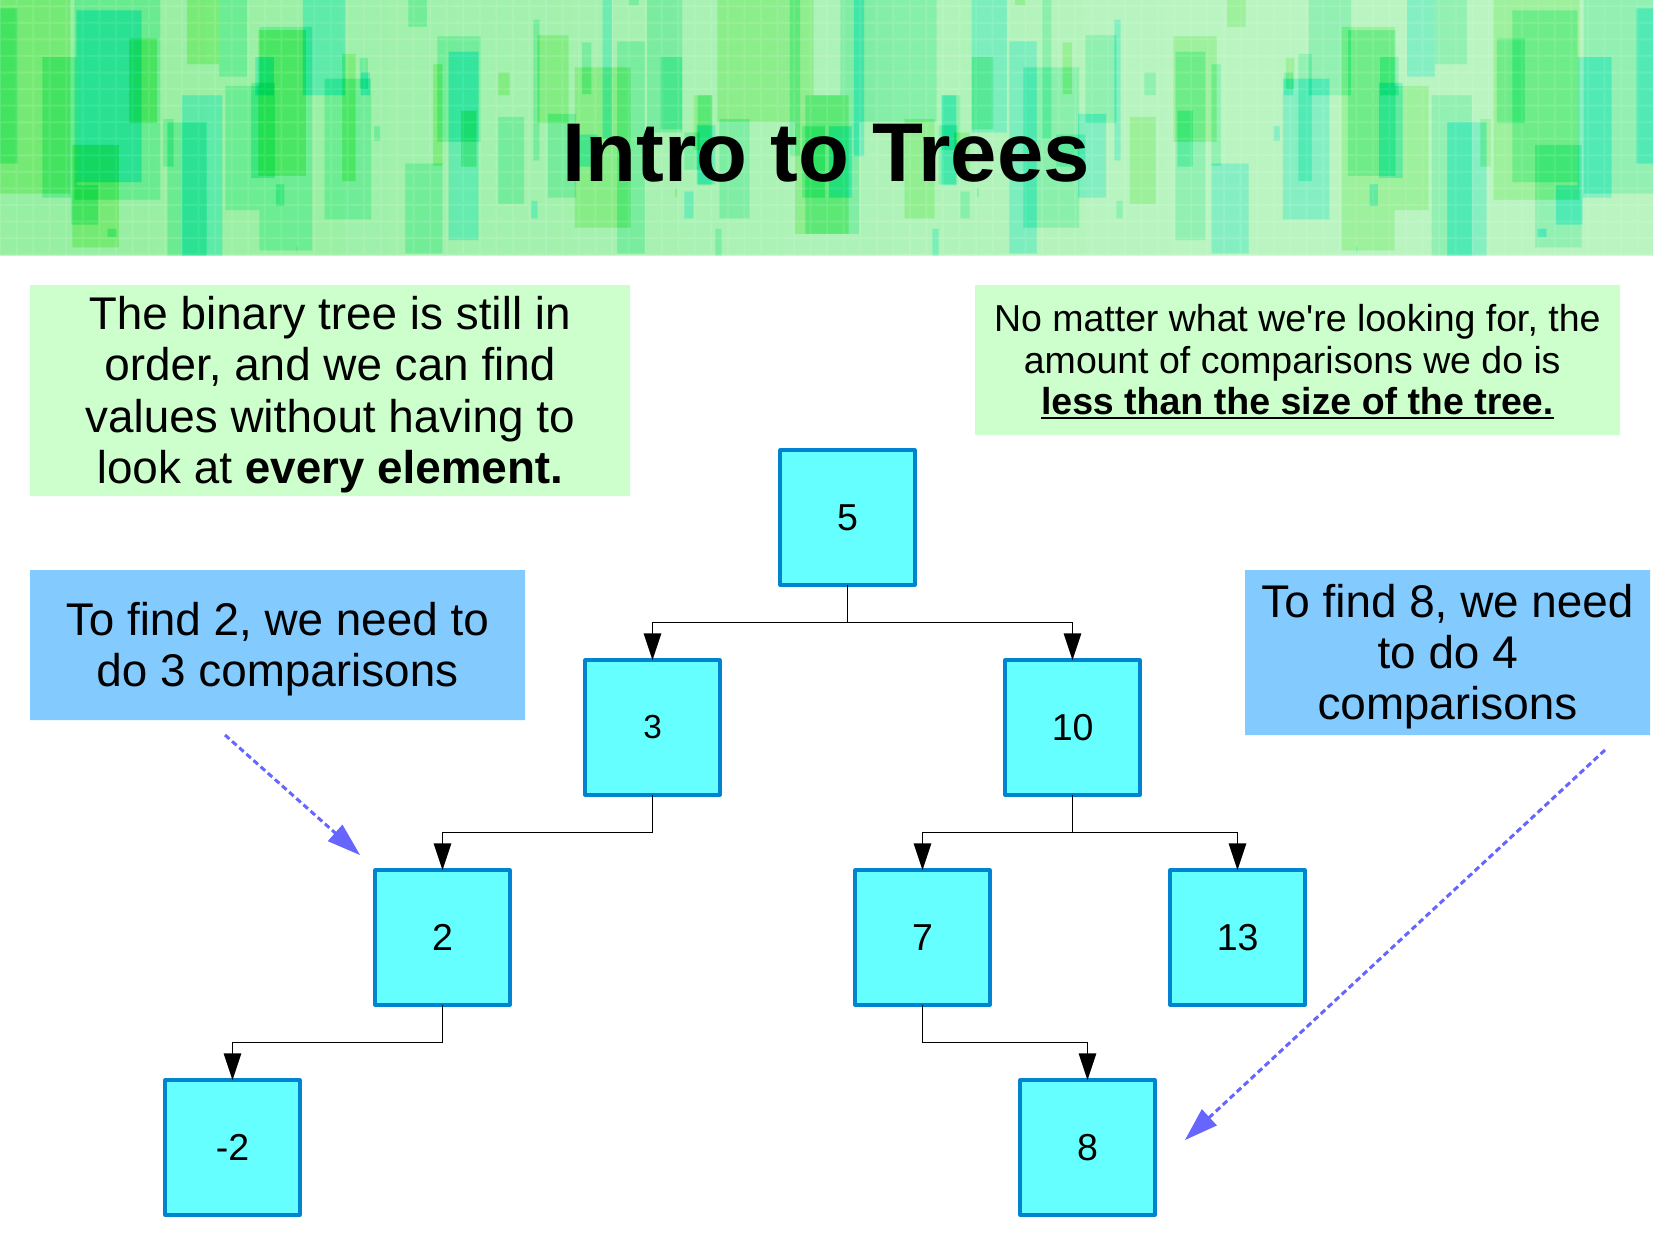

# Intro to Trees
The binary tree is still in order, and we can find values without having to look at every element.
No matter what we're looking for, the amount of comparisons we do is
less than the size of the tree.
5
To find 2, we need to do 3 comparisons
To find 8, we need to do 4 comparisons
3
10
2
7
13
-2
8